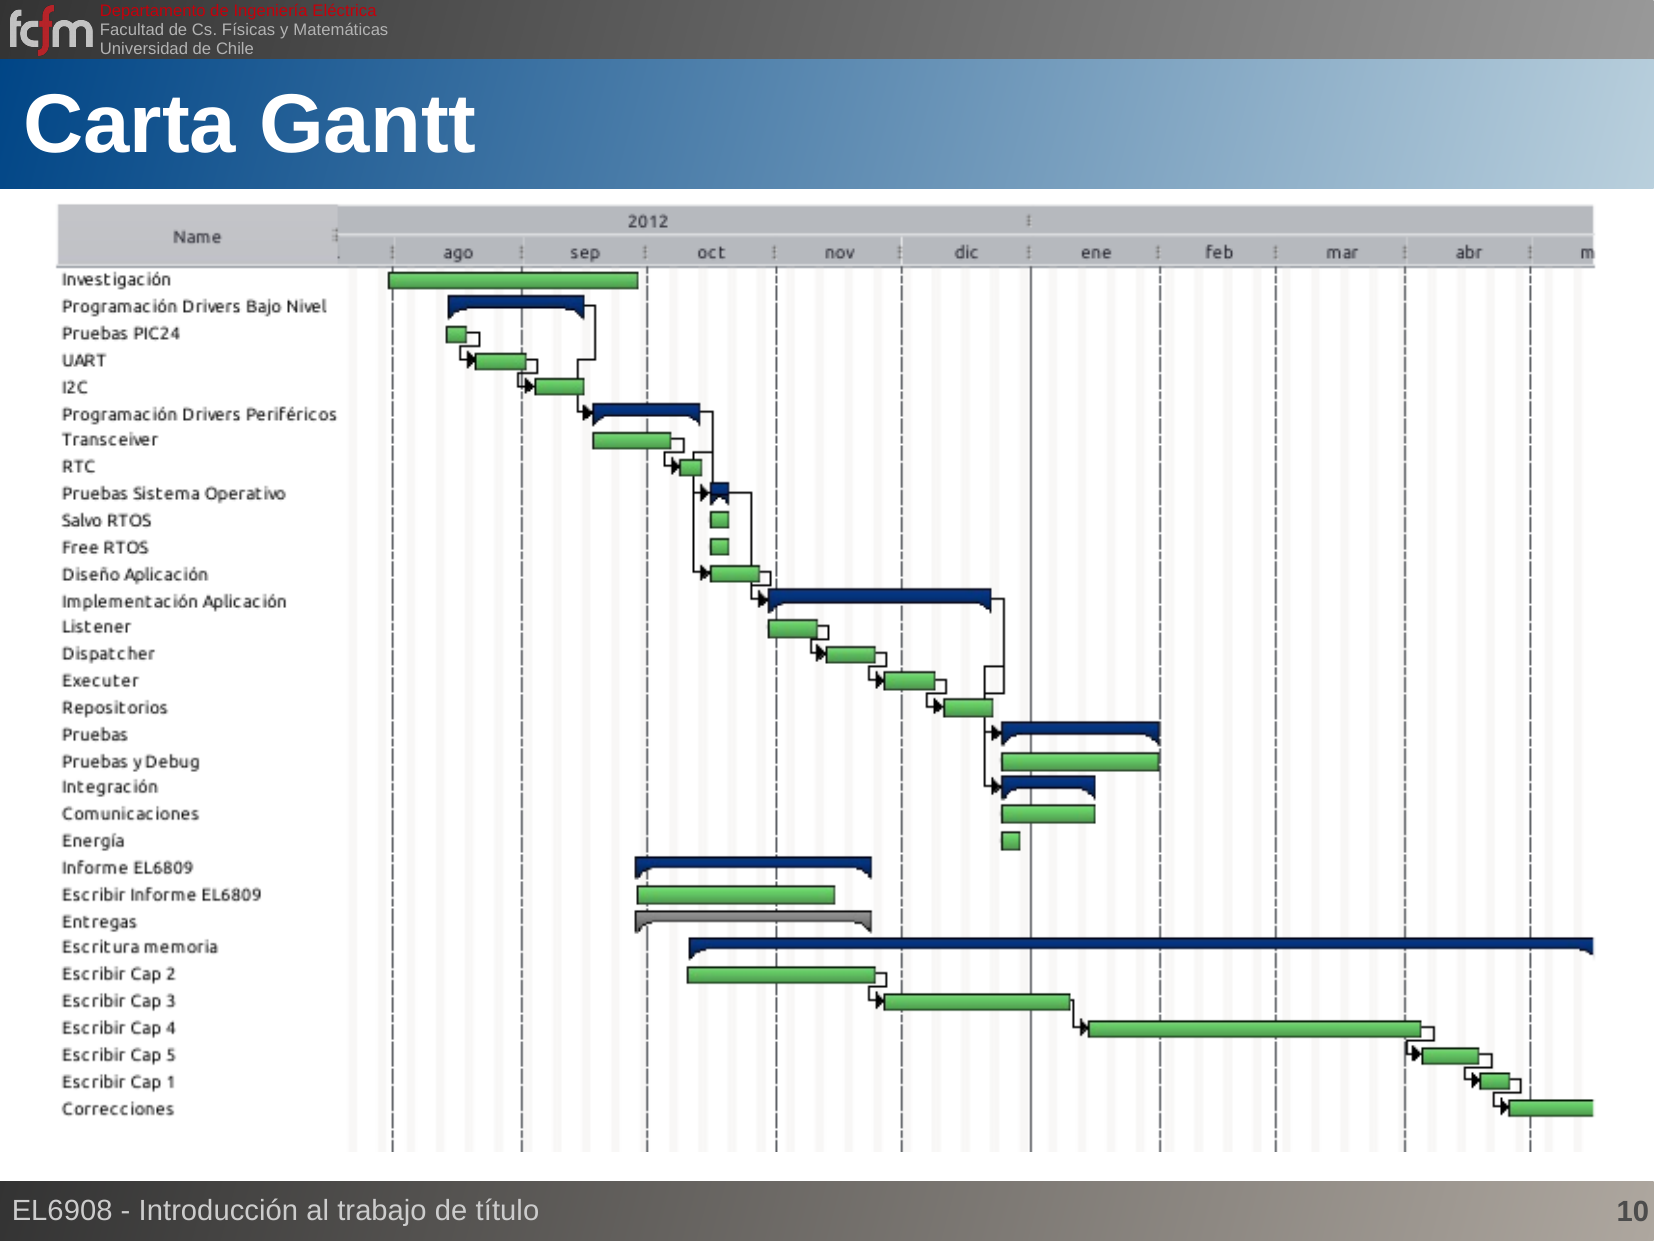

# Carta Gantt
EL6908 - Introducción al trabajo de título
10